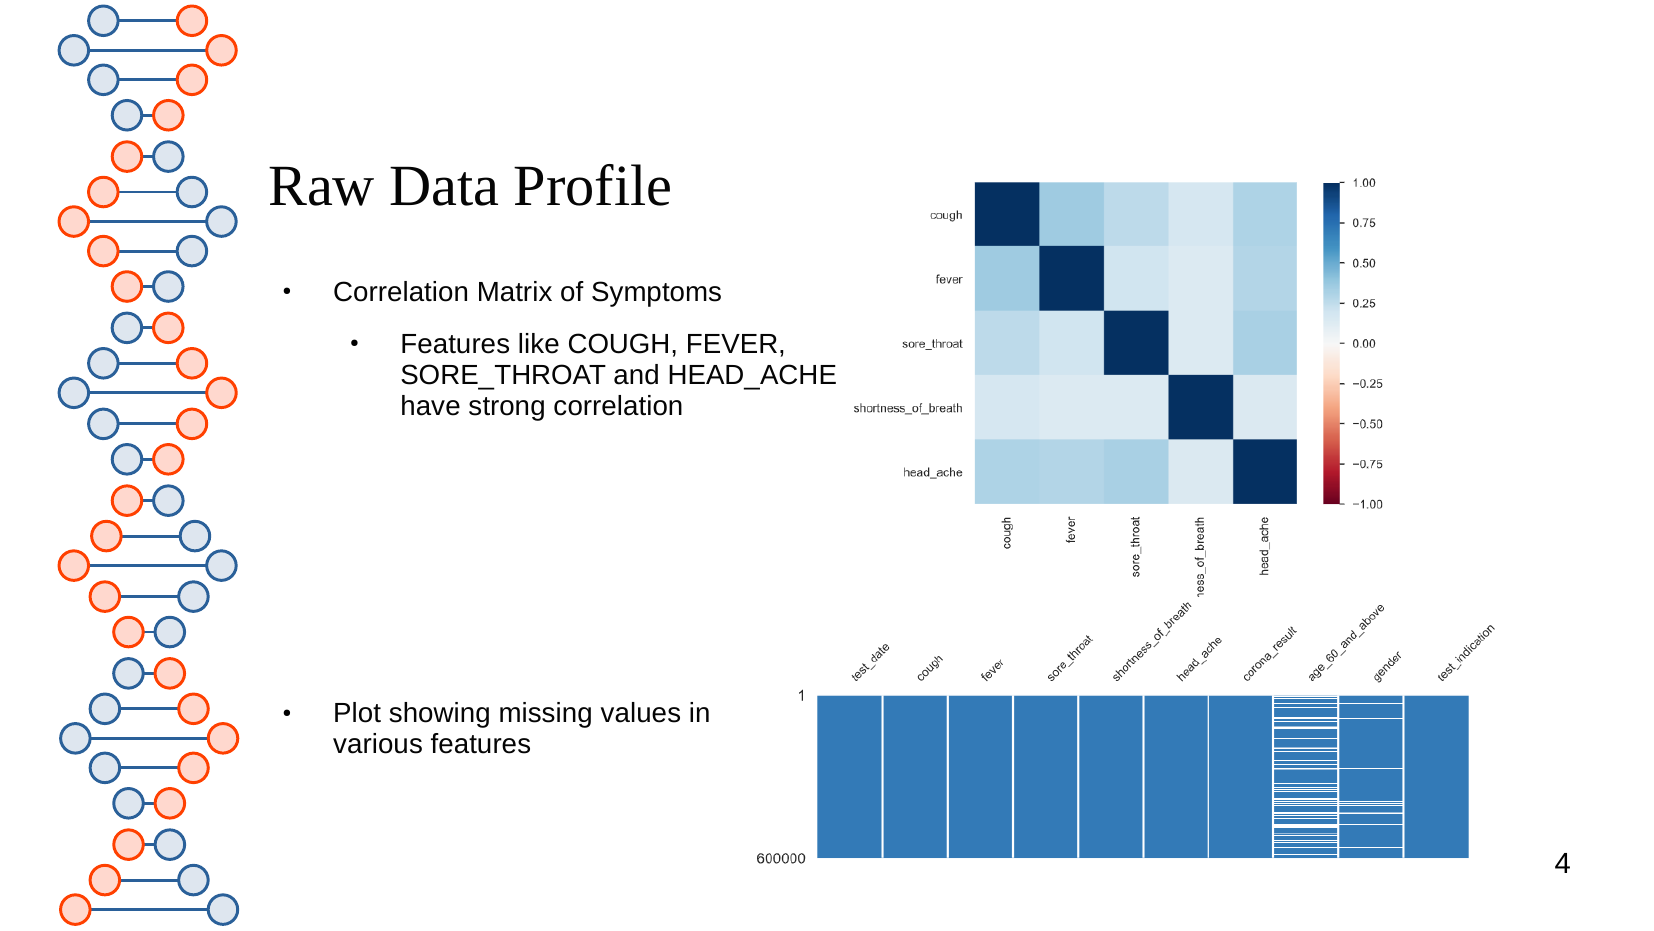

# Raw Data Profile
Correlation Matrix of Symptoms
Features like COUGH, FEVER,
SORE_THROAT and HEAD_ACHE
have strong correlation
Plot showing missing values in
various features
4